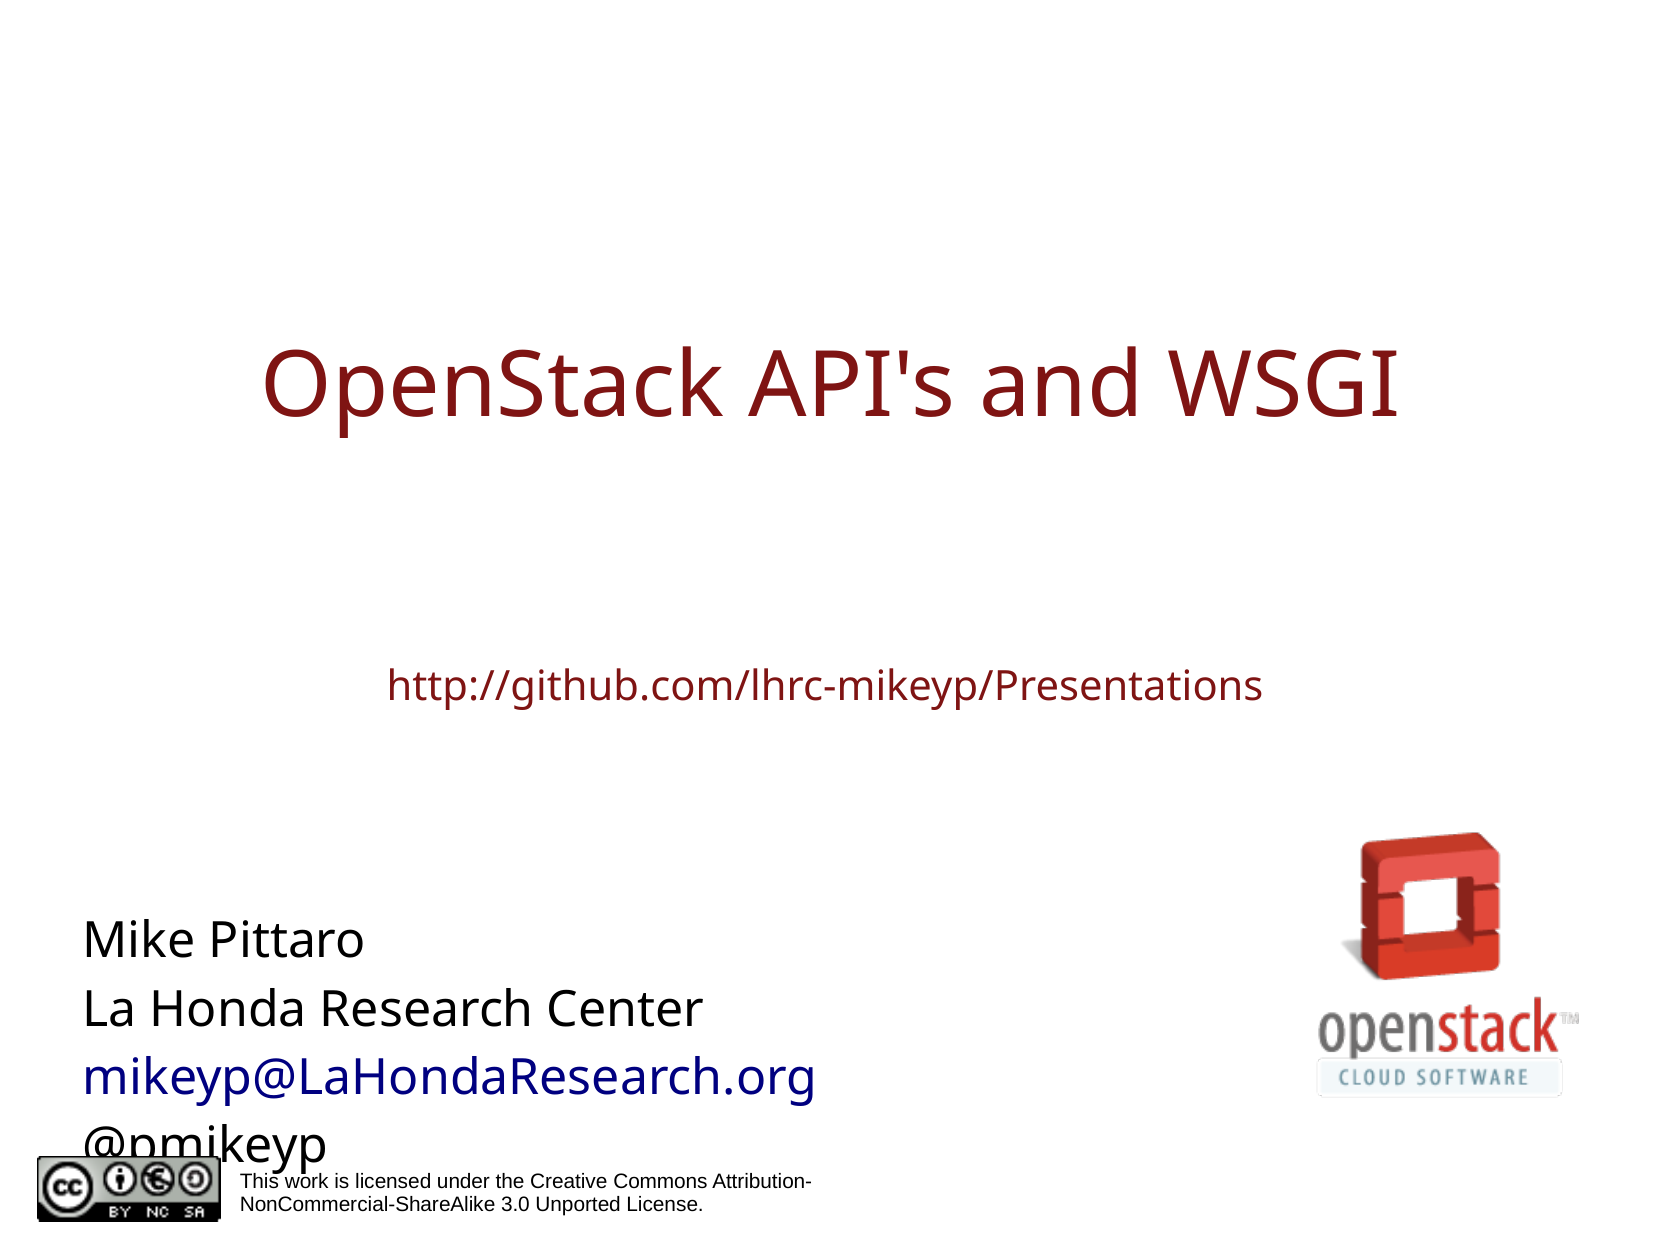

Mike Pittaro
La Honda Research Center
mikeyp@LaHondaResearch.org
@pmikeyp
# OpenStack API's and WSGI
http://github.com/lhrc-mikeyp/Presentations
This work is licensed under the Creative Commons Attribution-NonCommercial-ShareAlike 3.0 Unported License.